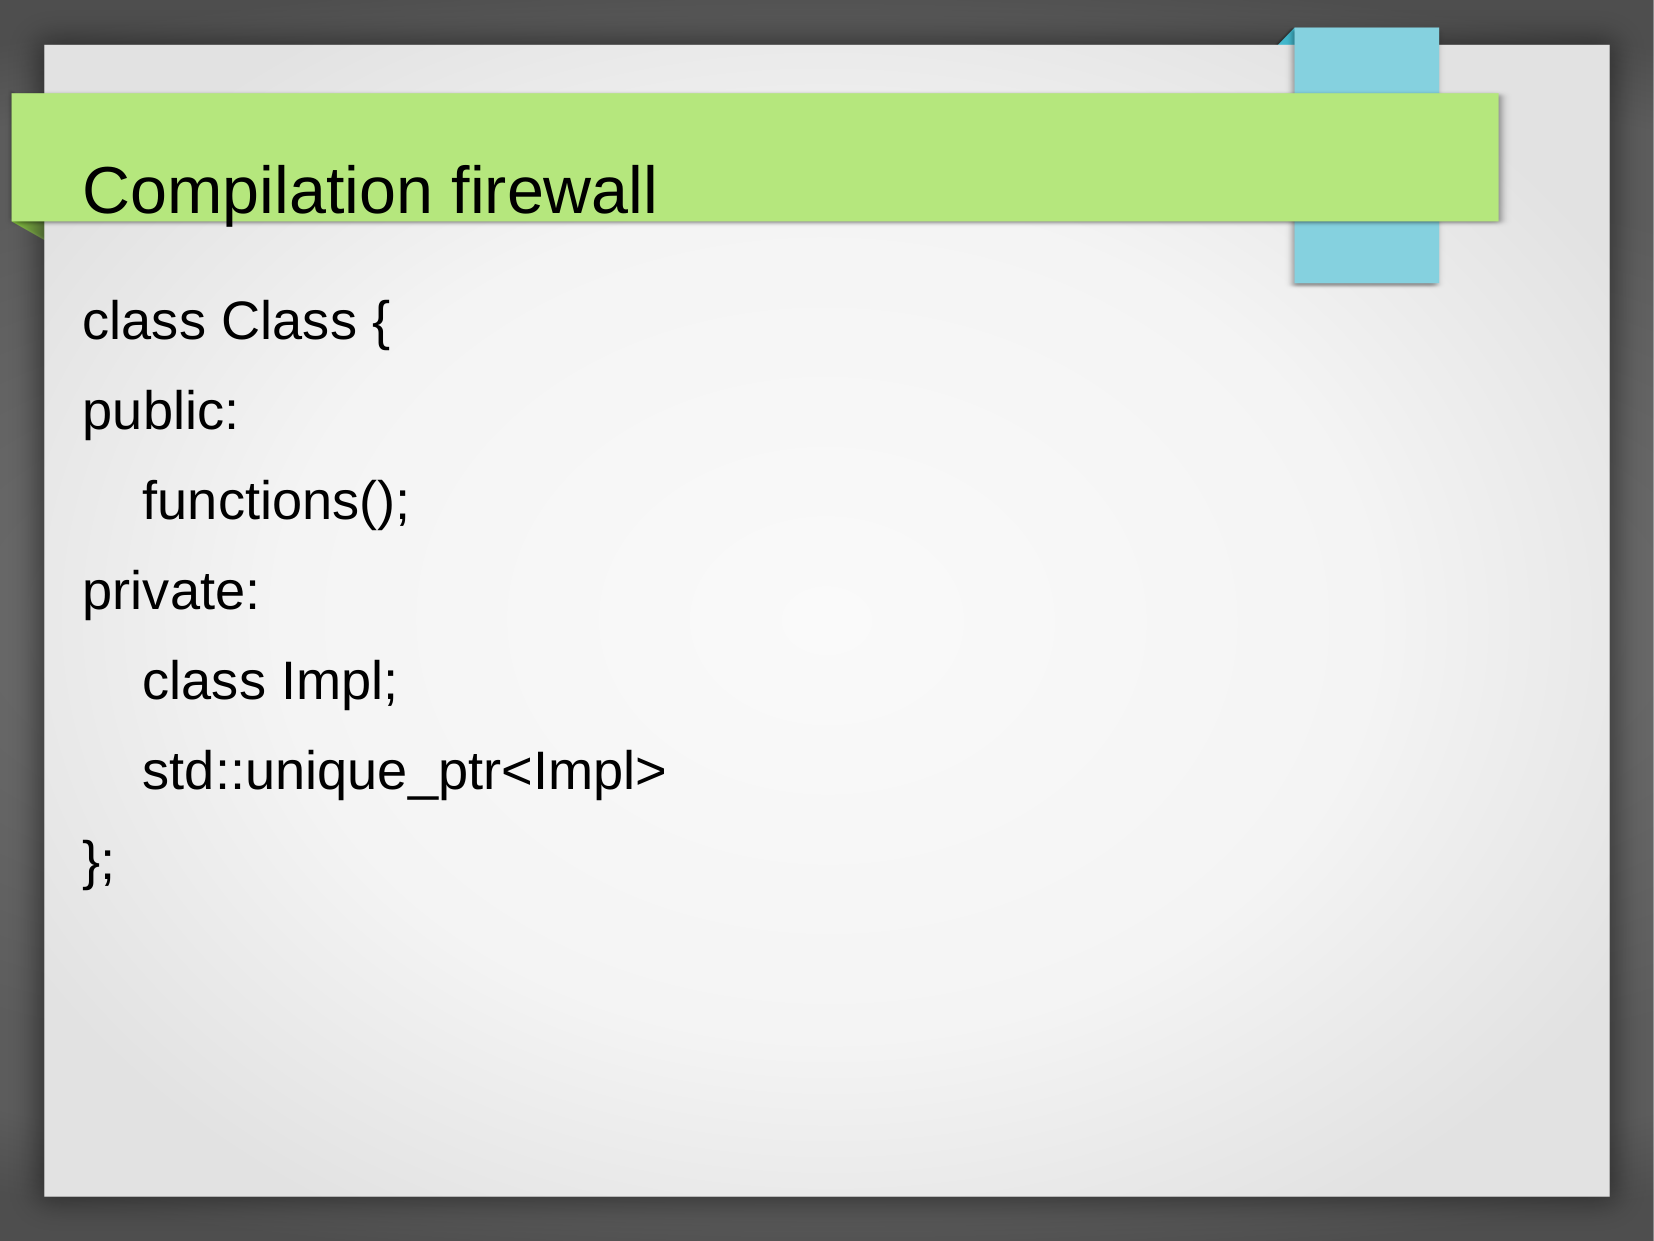

# Compilation firewall
class Class {
public:
 functions();
private:
 class Impl;
 std::unique_ptr<Impl>
};